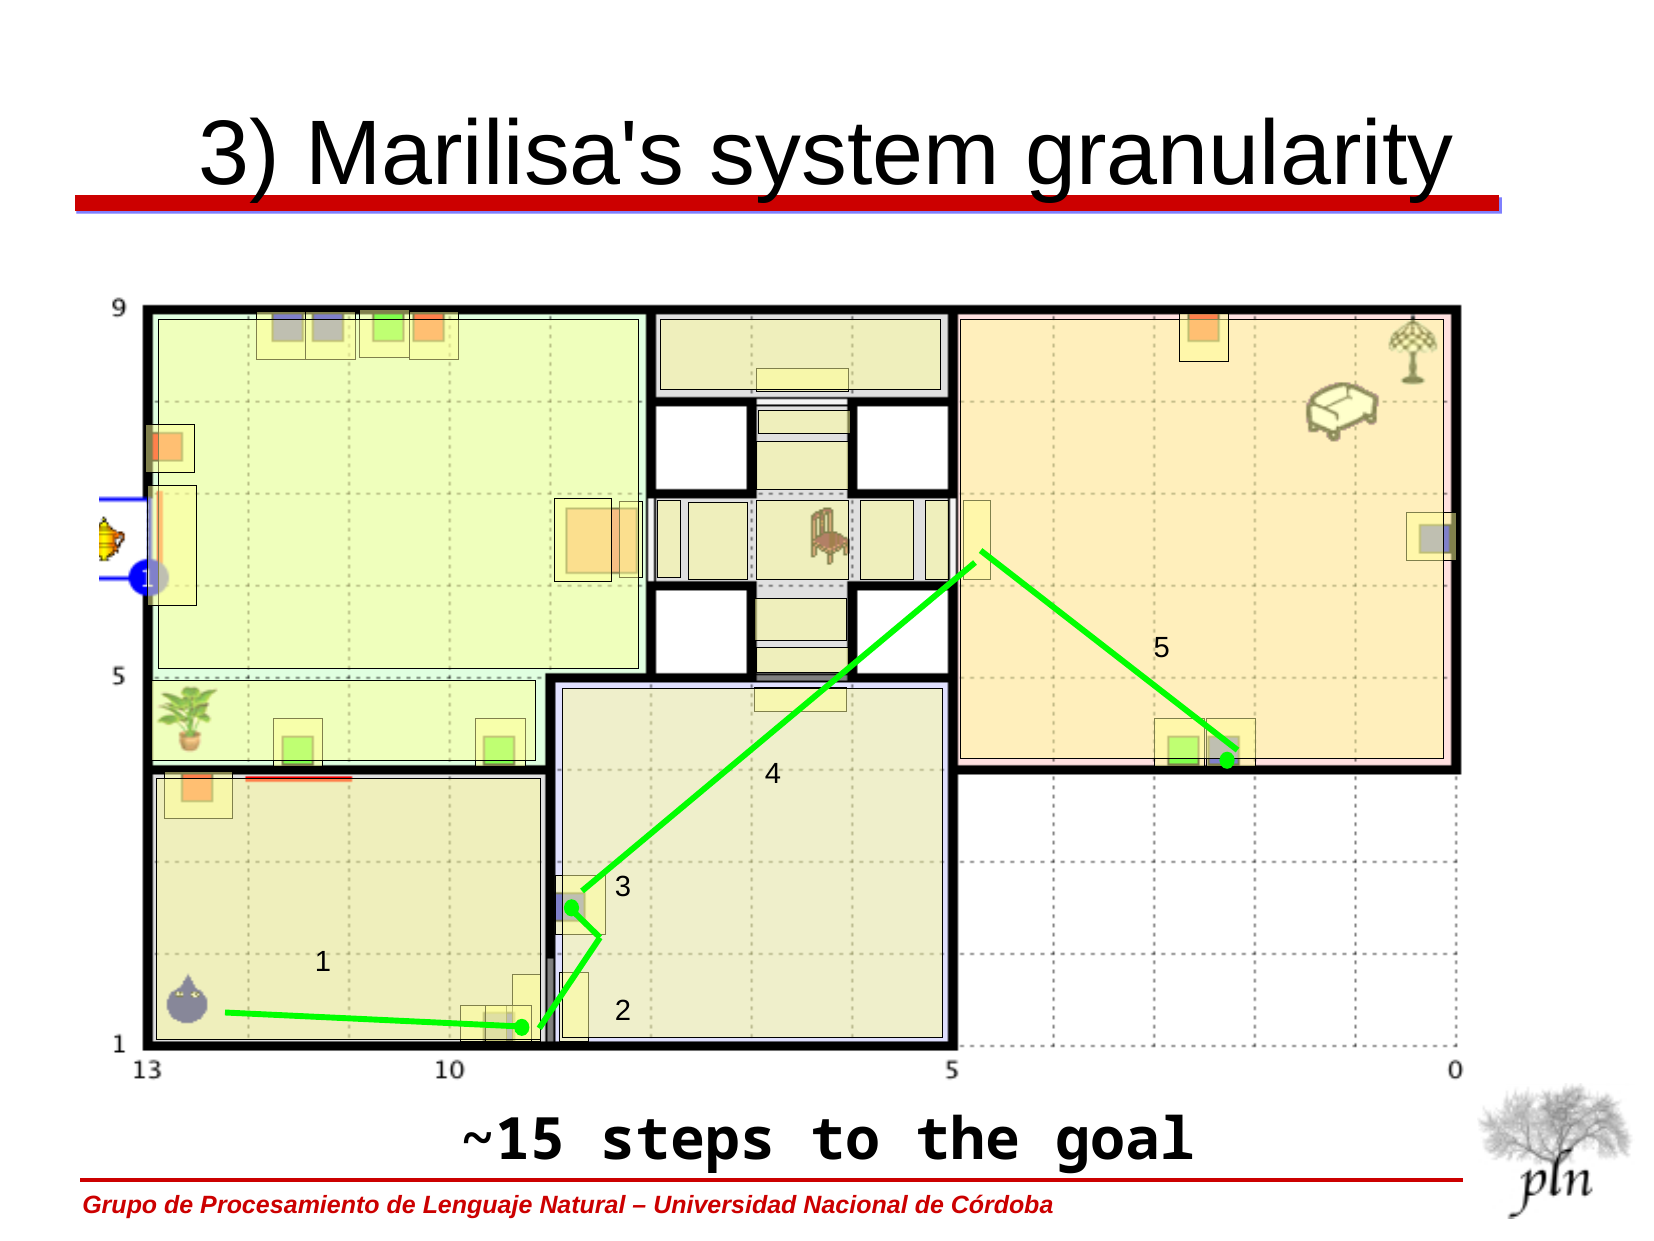

# 3) Marilisa's system granularity
5
4
3
1
2
~15 steps to the goal